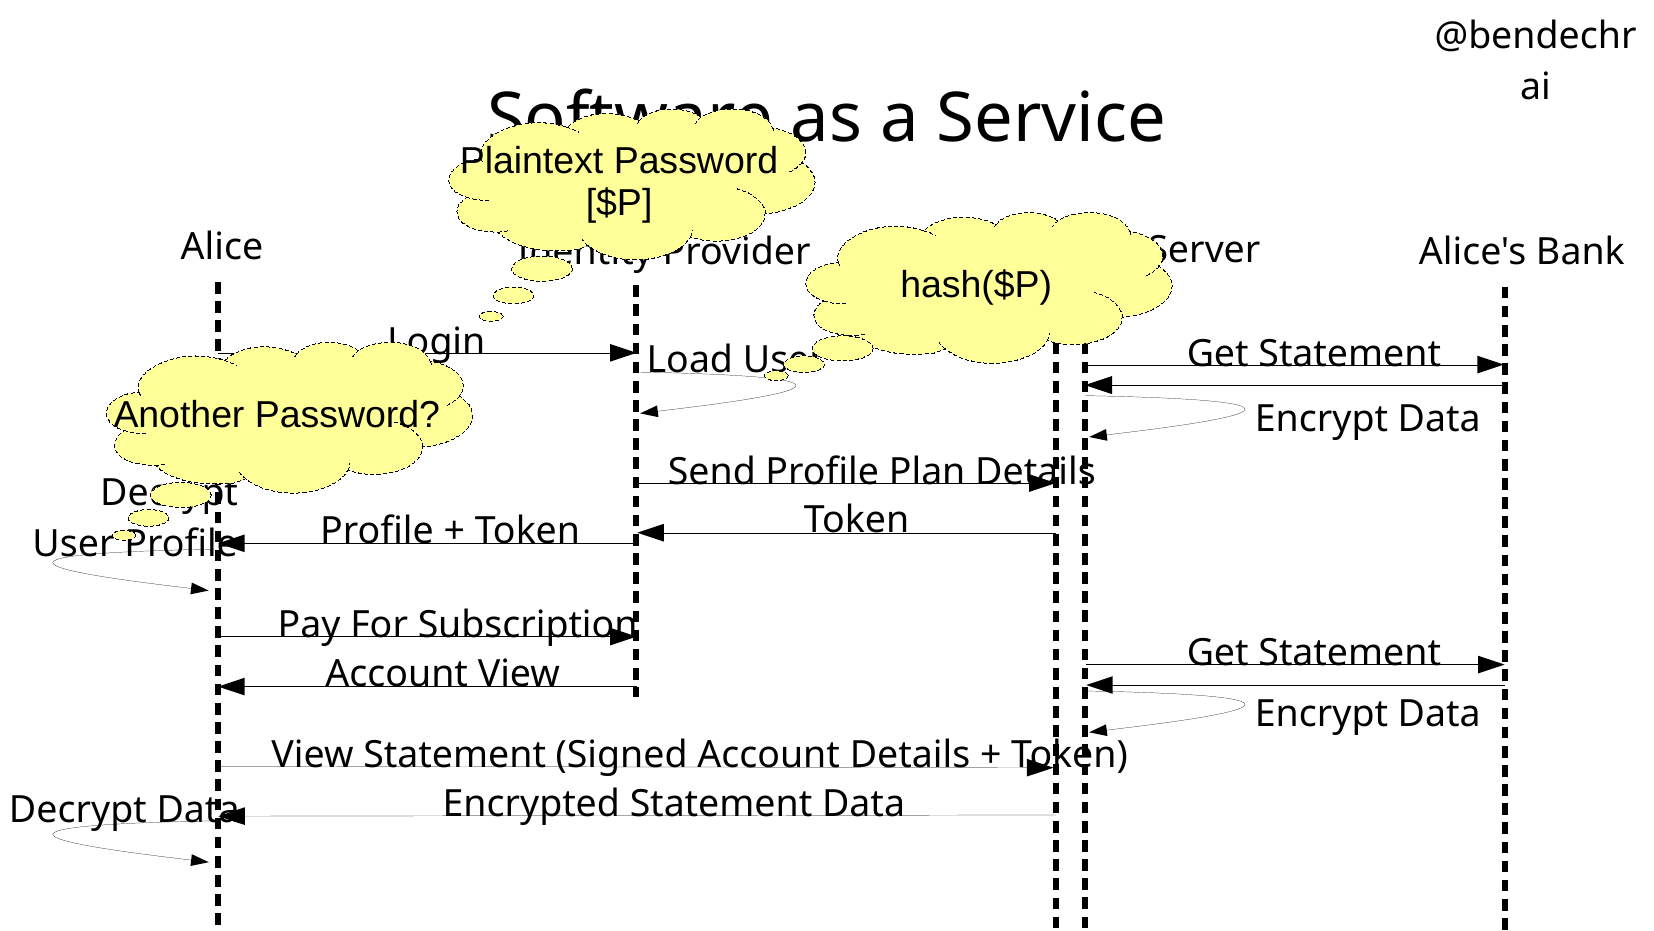

# Software as a Service
Plaintext Password
[$P]
Alice
hash($P)
Transaction Server
Alice's Bank
Identity Provider
Login
Get Statement
Load User
Another Password?
Encrypt Data
Send Profile Plan Details
Decrypt
User Profile
Token
Profile + Token
Pay For Subscription
Get Statement
Account View
Encrypt Data
View Statement (Signed Account Details + Token)
Encrypted Statement Data
Decrypt Data